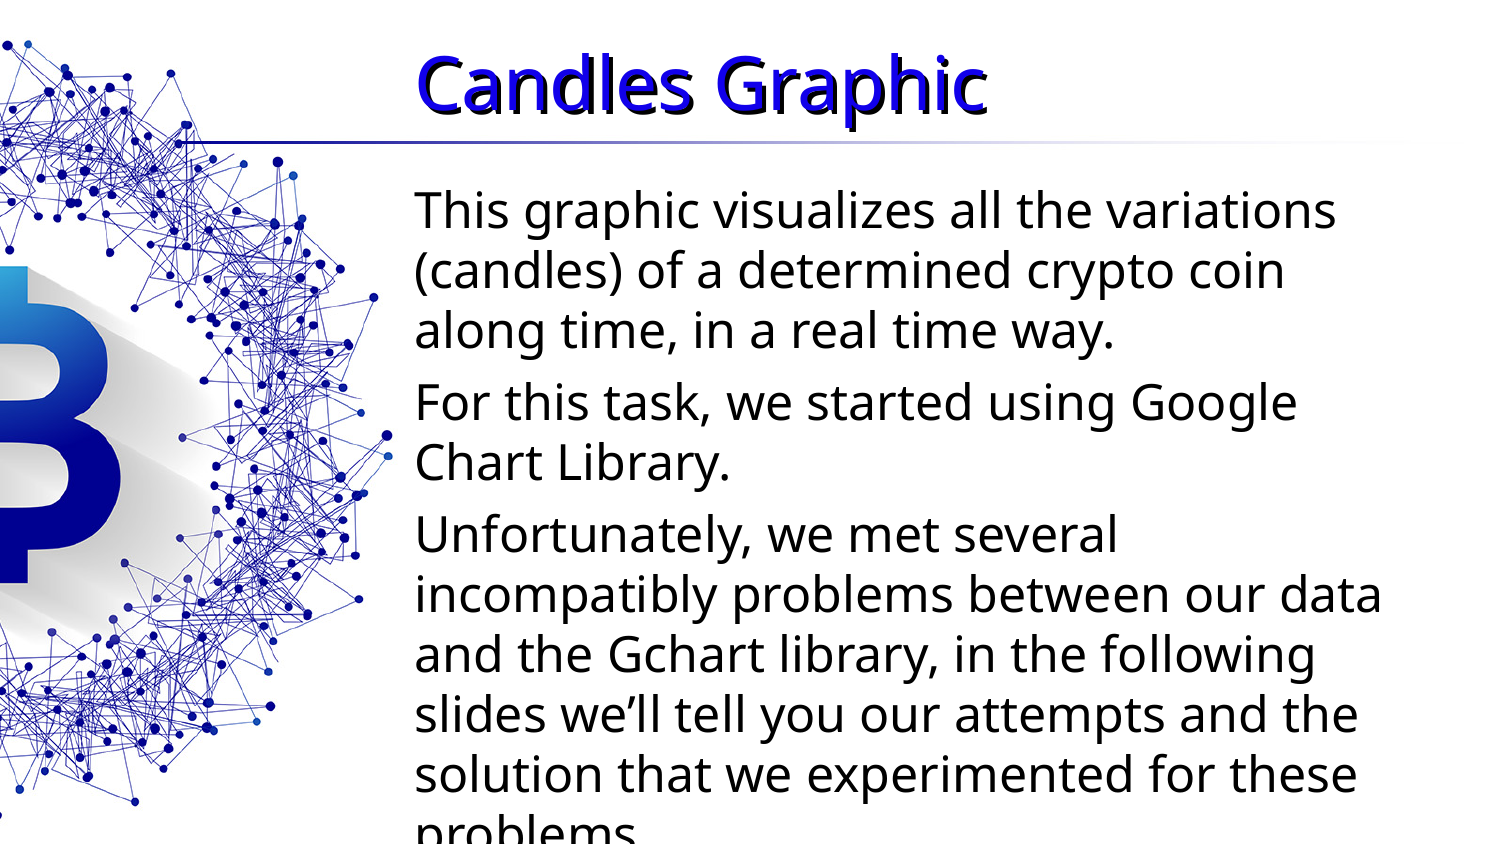

# Candles Graphic
This graphic visualizes all the variations (candles) of a determined crypto coin along time, in a real time way.
For this task, we started using Google Chart Library.
Unfortunately, we met several incompatibly problems between our data and the Gchart library, in the following slides we’ll tell you our attempts and the solution that we experimented for these problems.